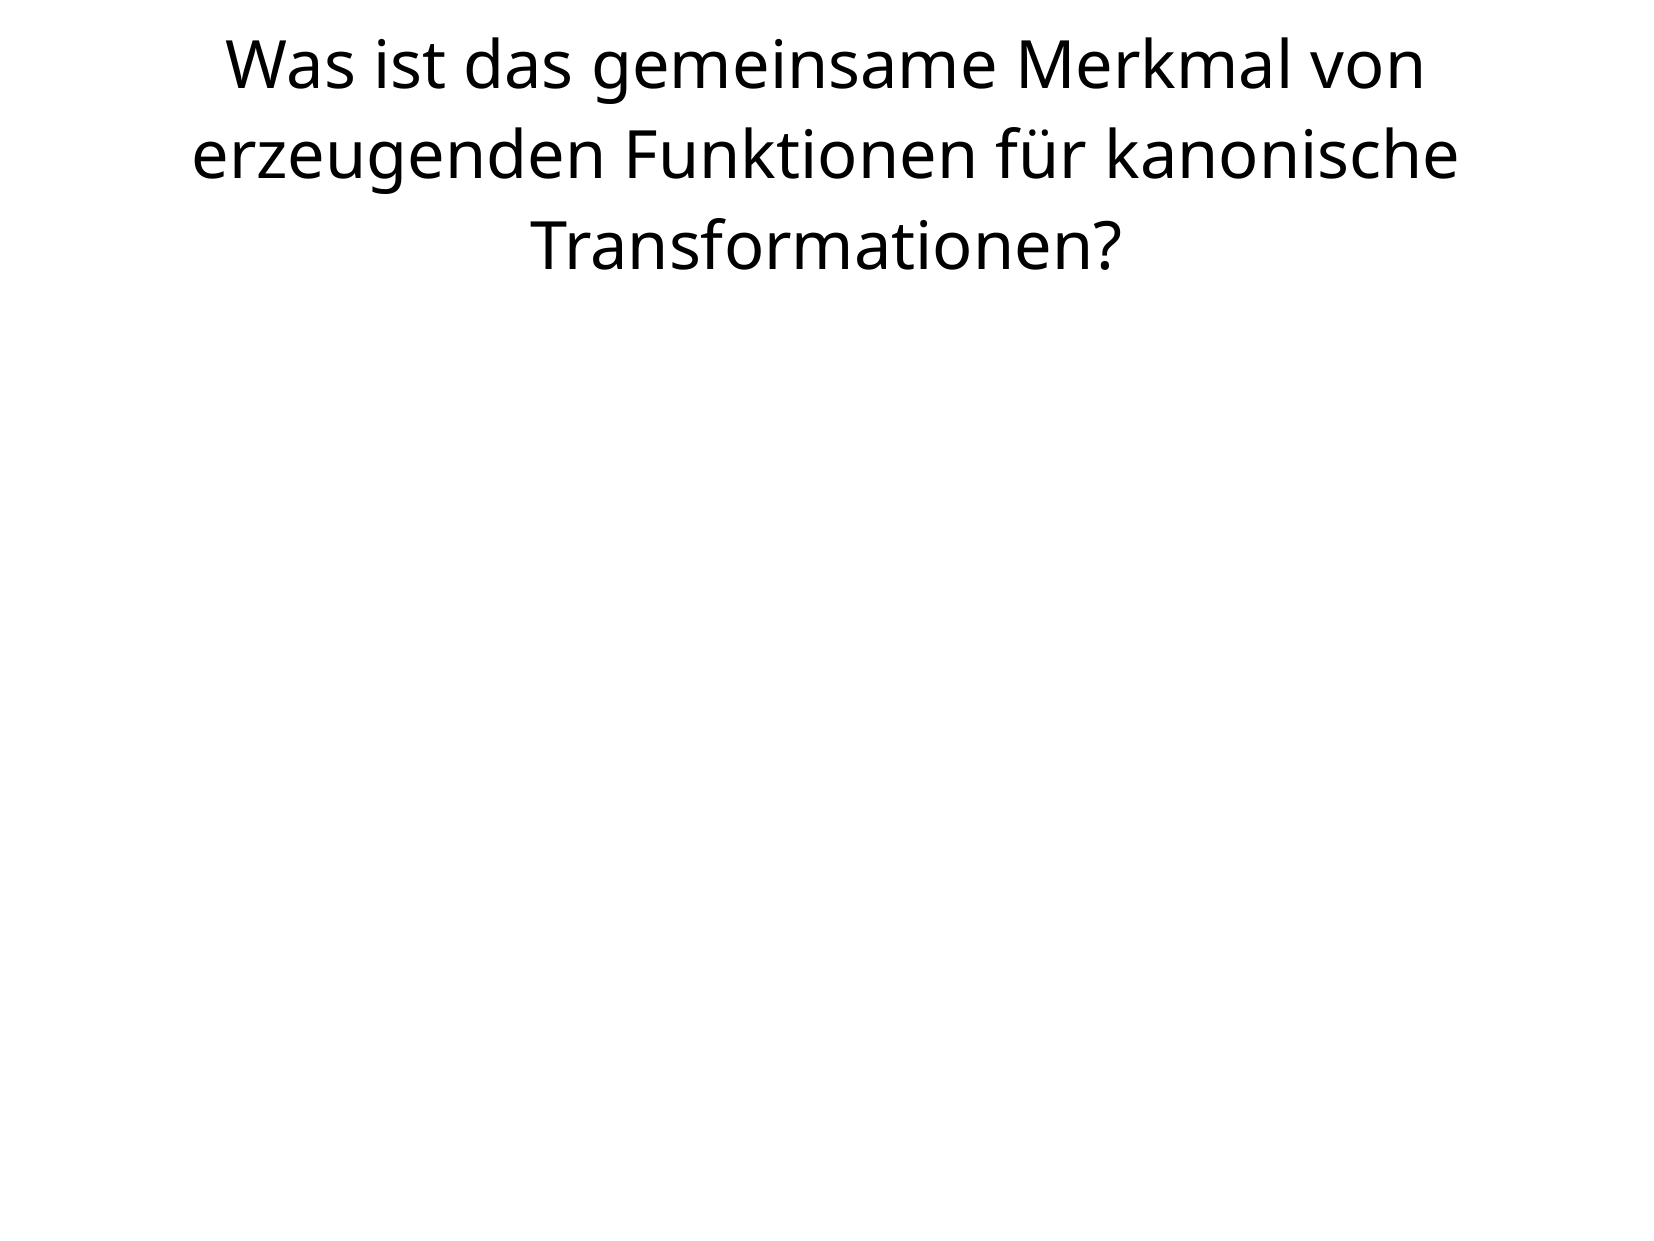

# Was ist das gemeinsame Merkmal von erzeugenden Funktionen für kanonische Transformationen?